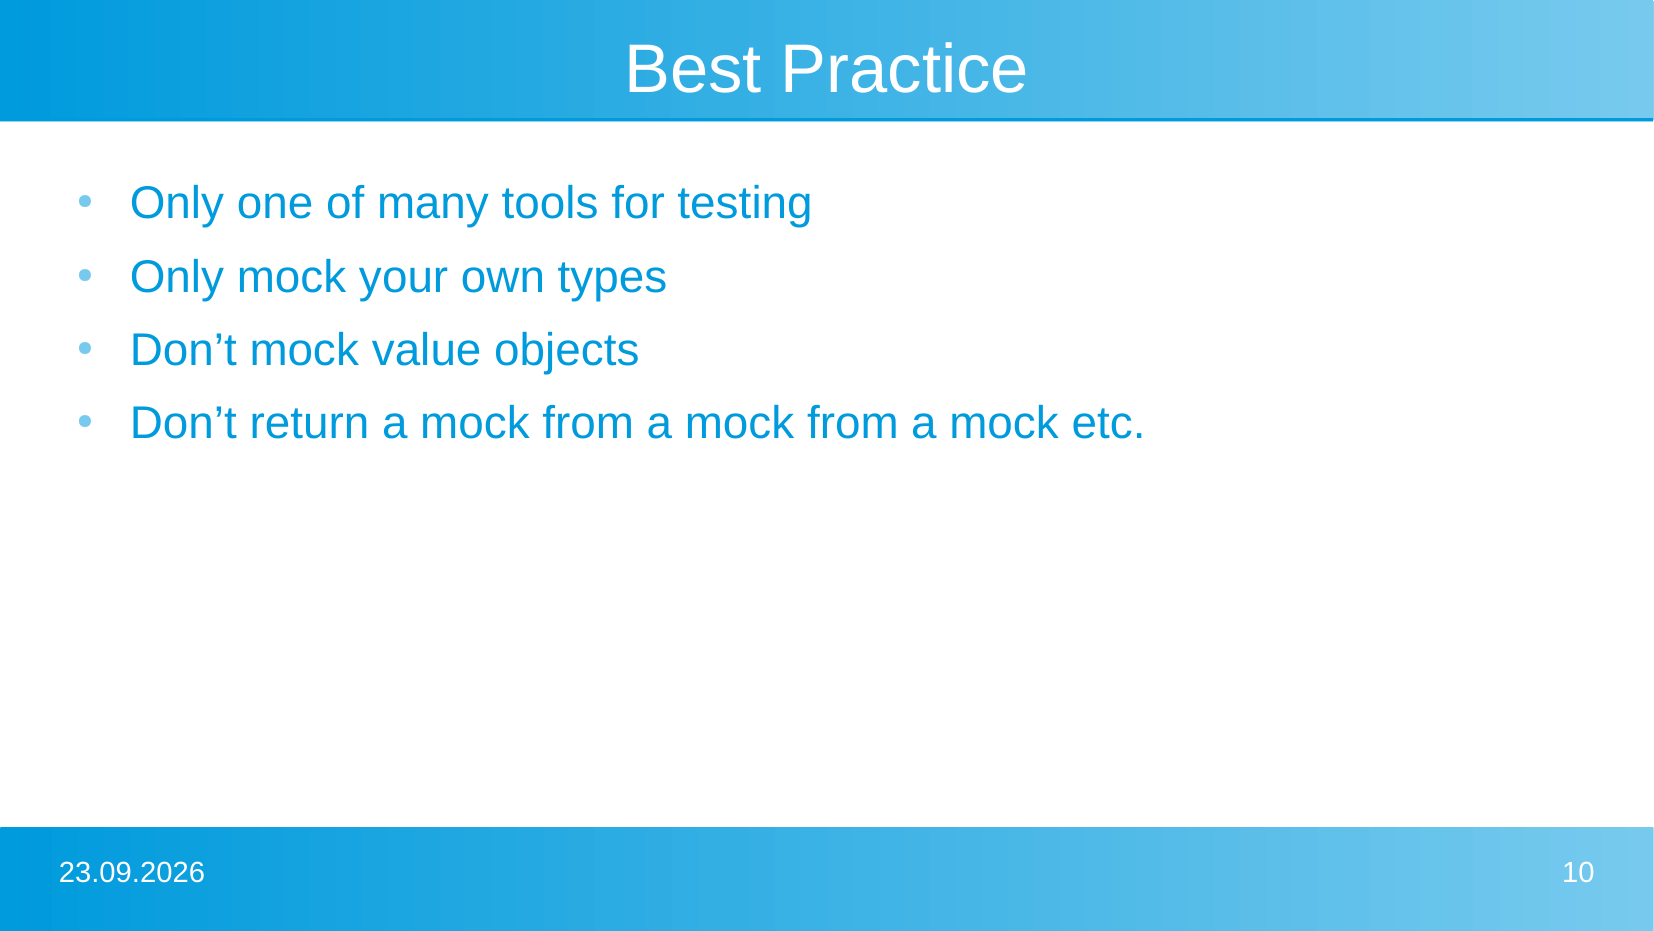

# Best Practice
Only one of many tools for testing
Only mock your own types
Don’t mock value objects
Don’t return a mock from a mock from a mock etc.
10